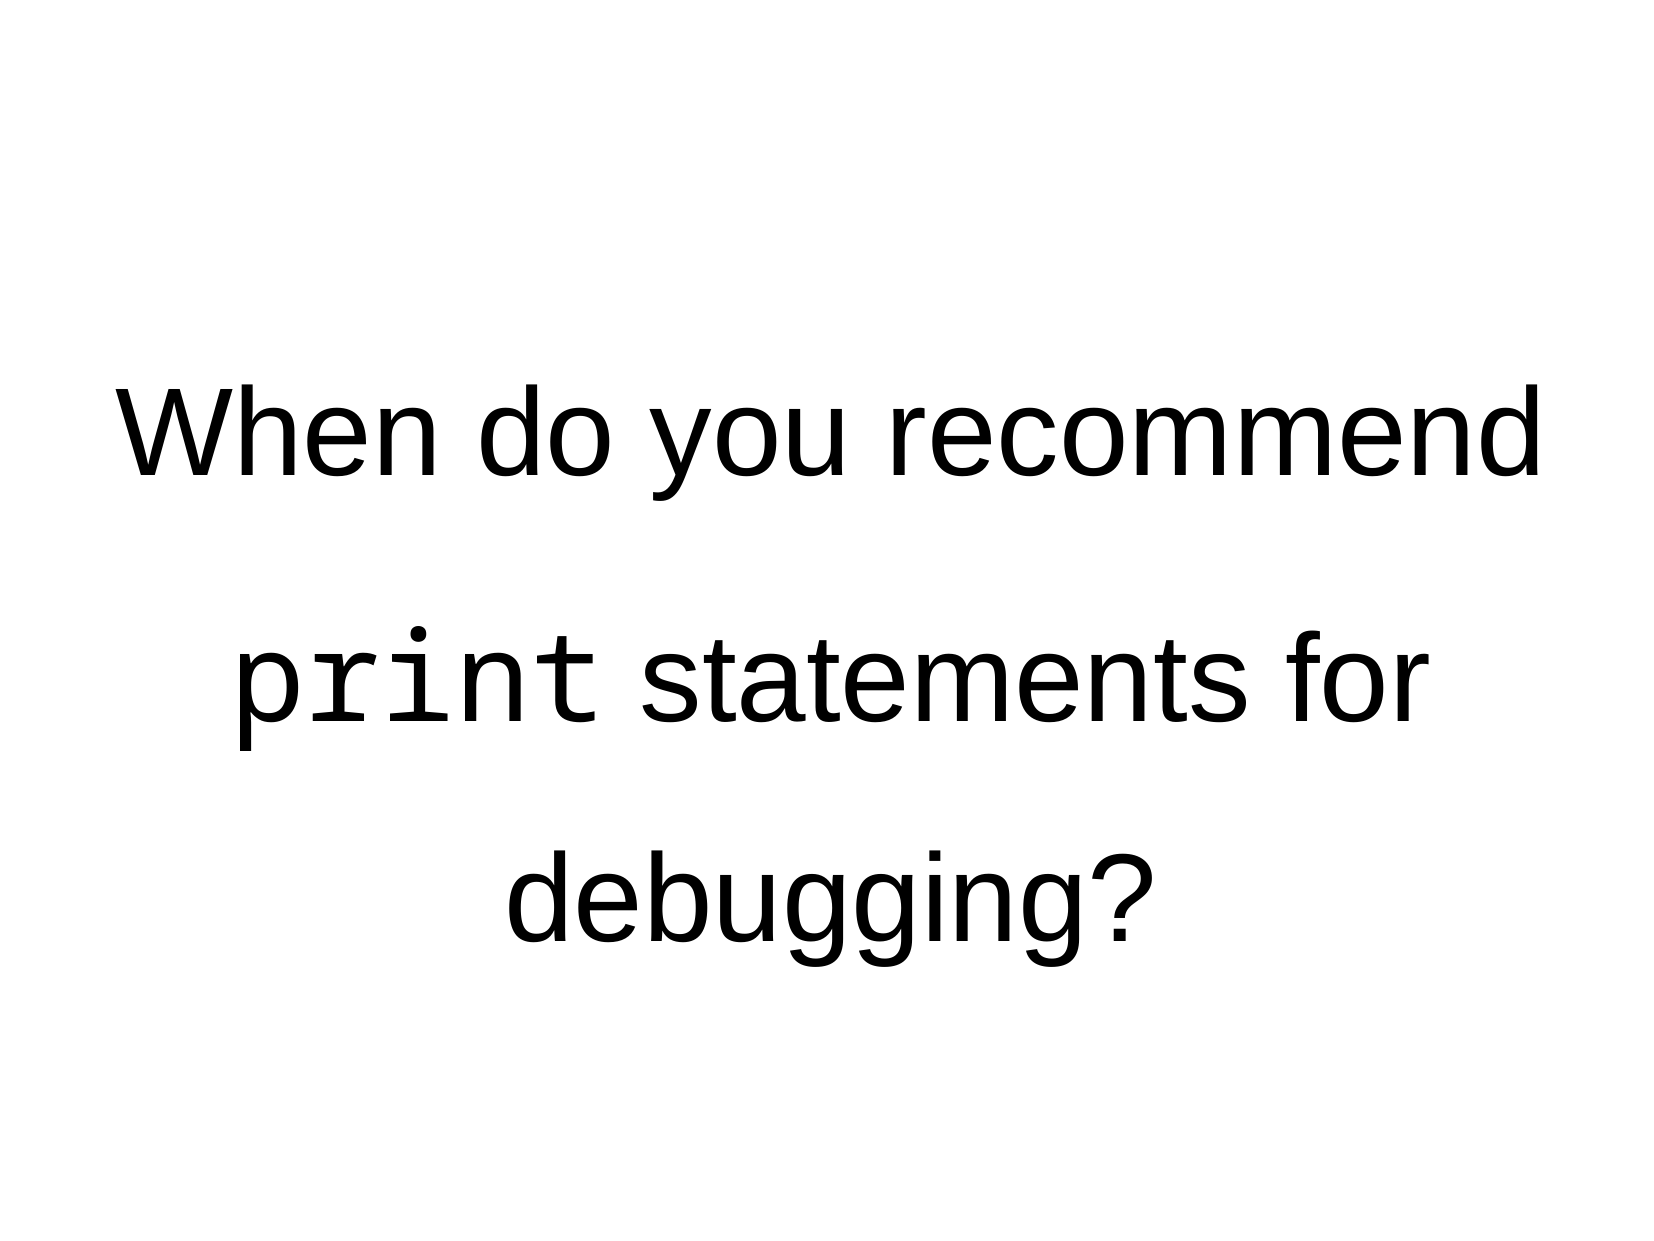

# When do you recommend print statements for debugging?